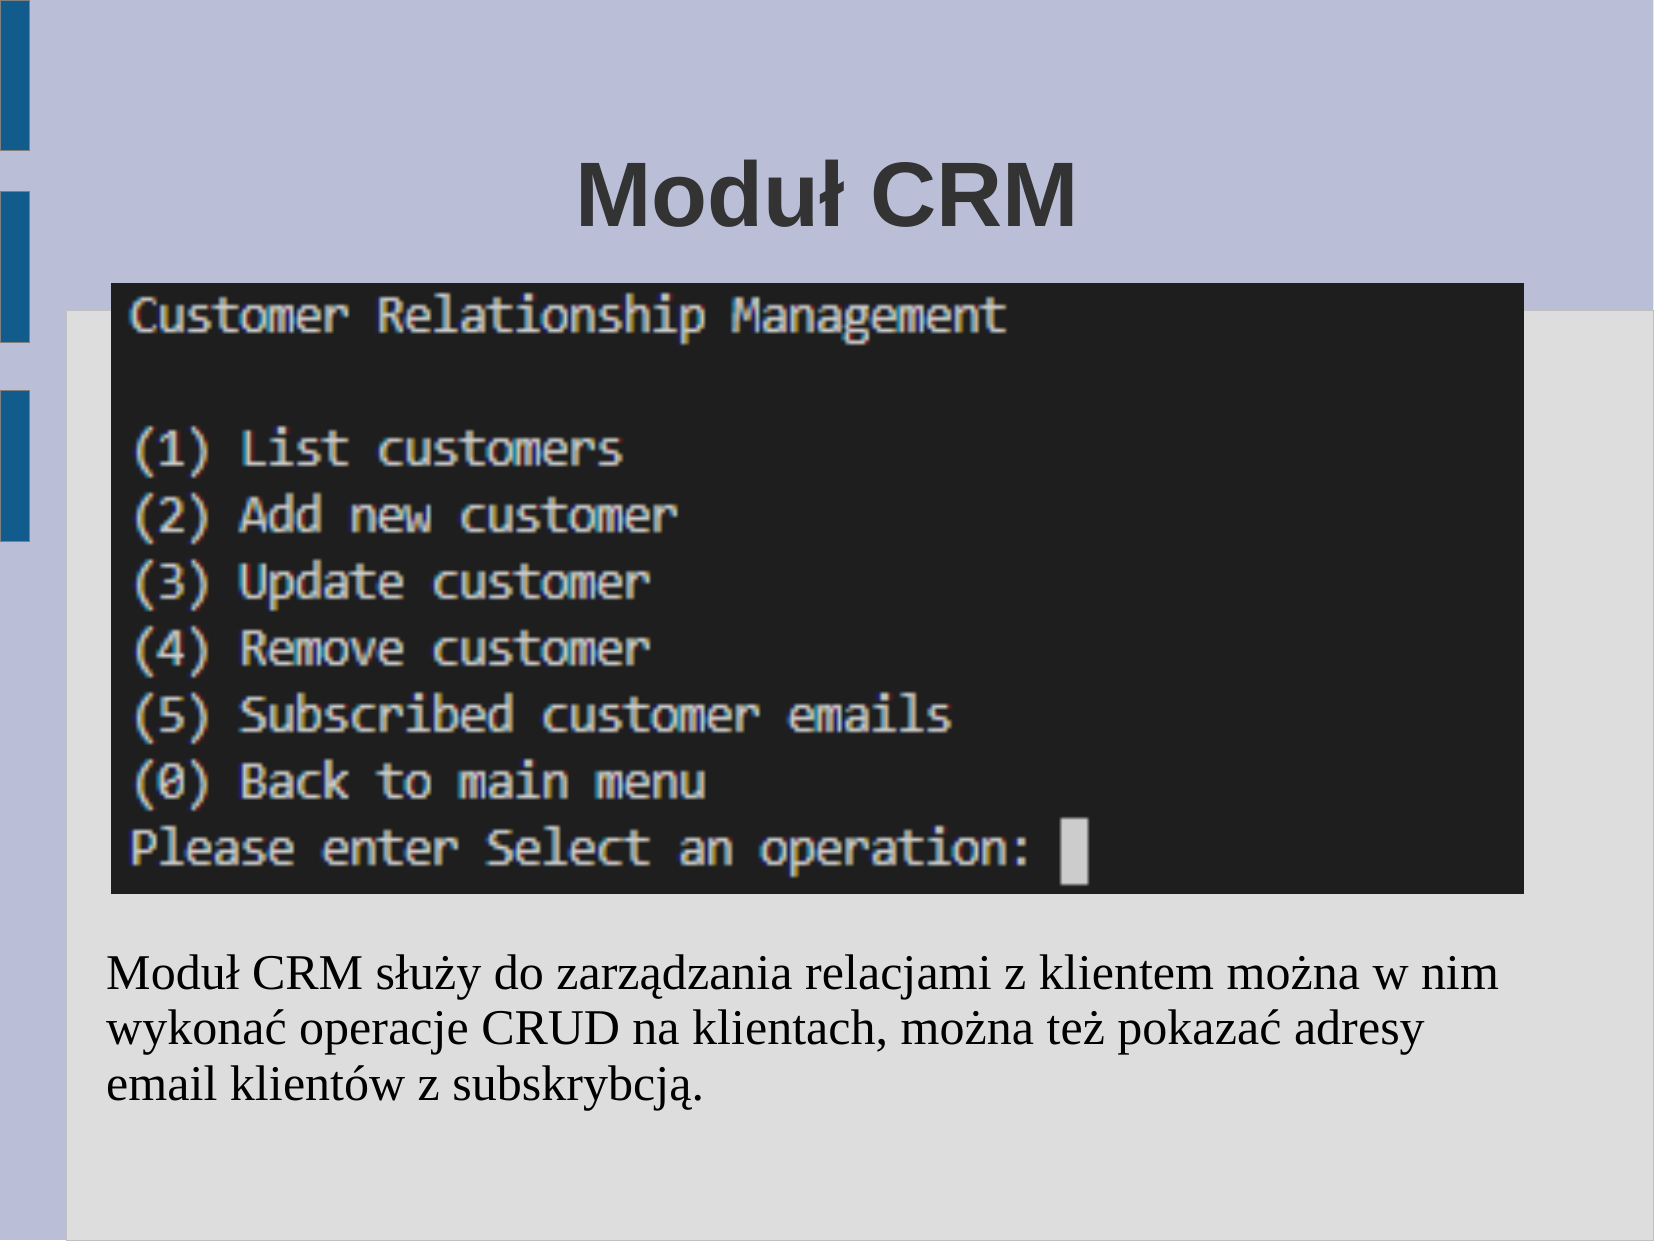

# Moduł CRM
Moduł CRM służy do zarządzania relacjami z klientem można w nim wykonać operacje CRUD na klientach, można też pokazać adresy email klientów z subskrybcją.